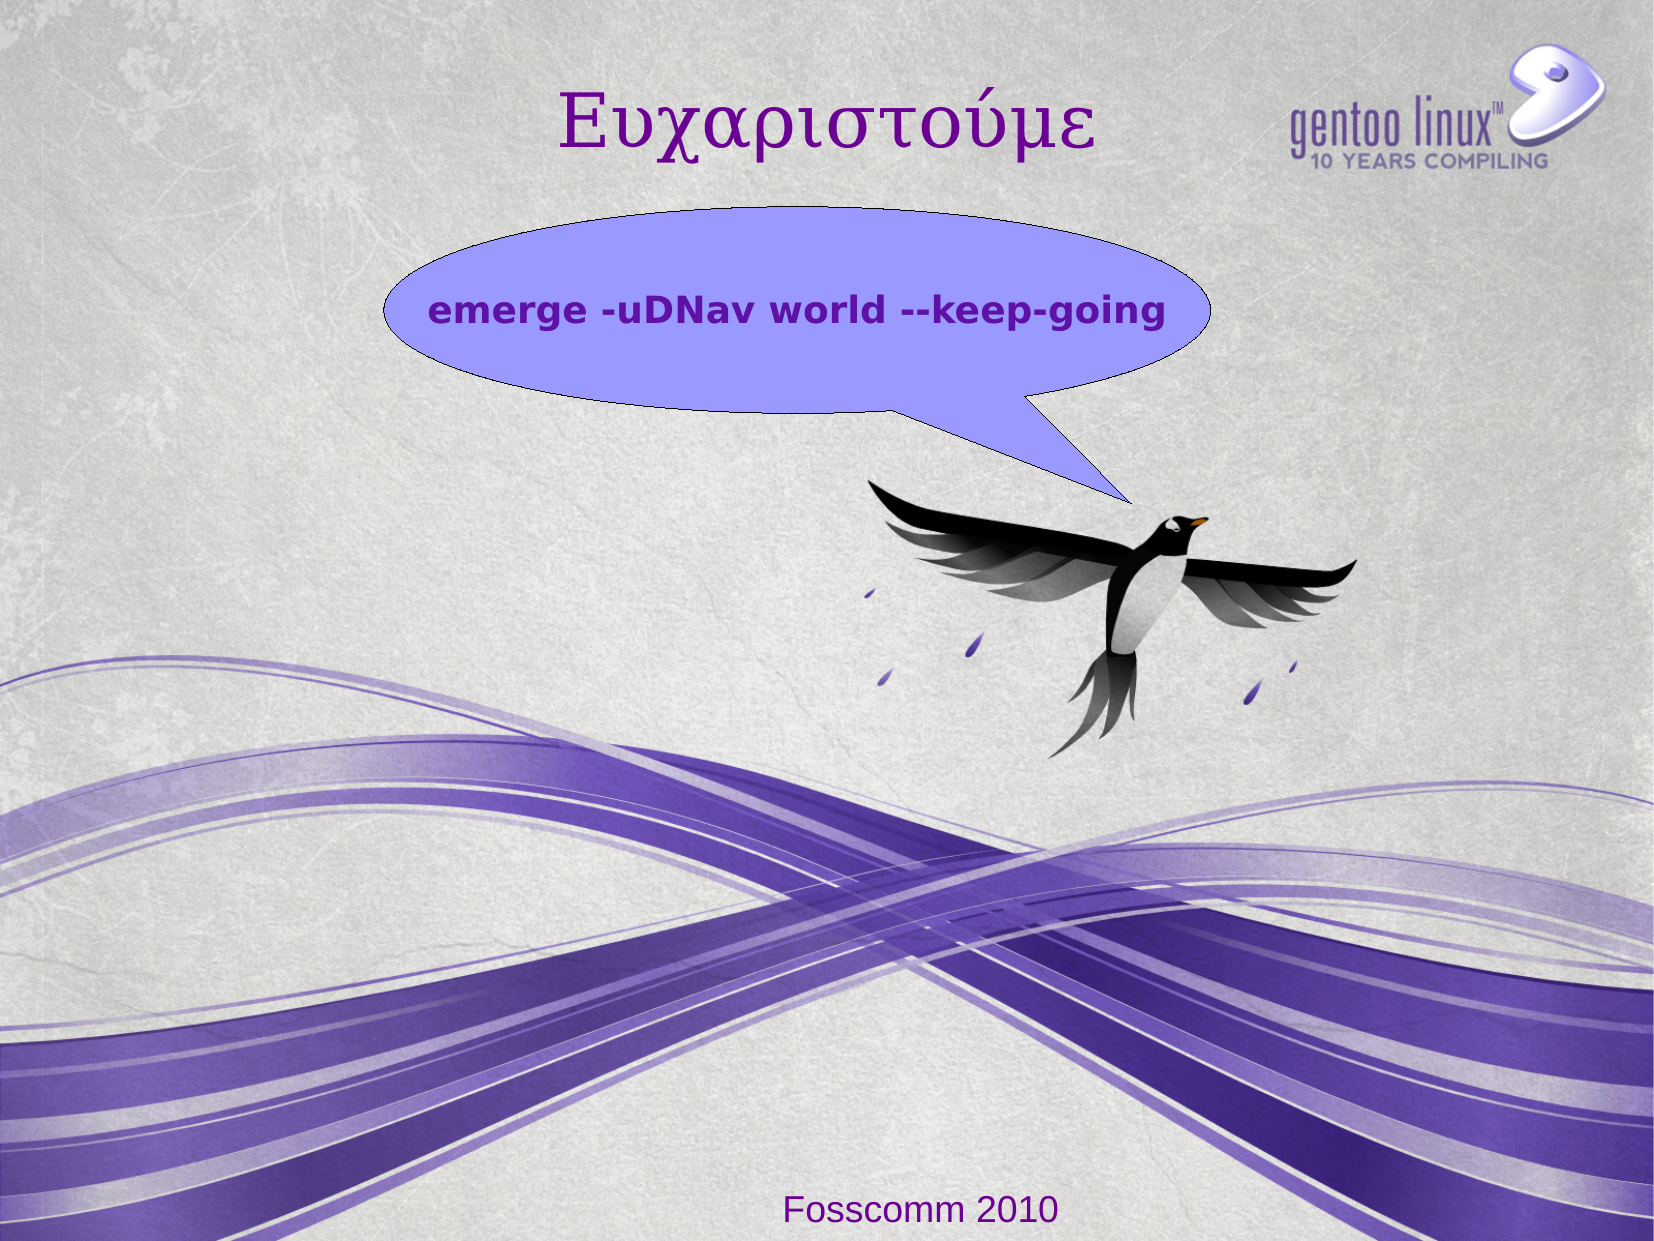

Ευχαριστούμε
emerge -uDNav world --keep-going
Fosscomm 2010